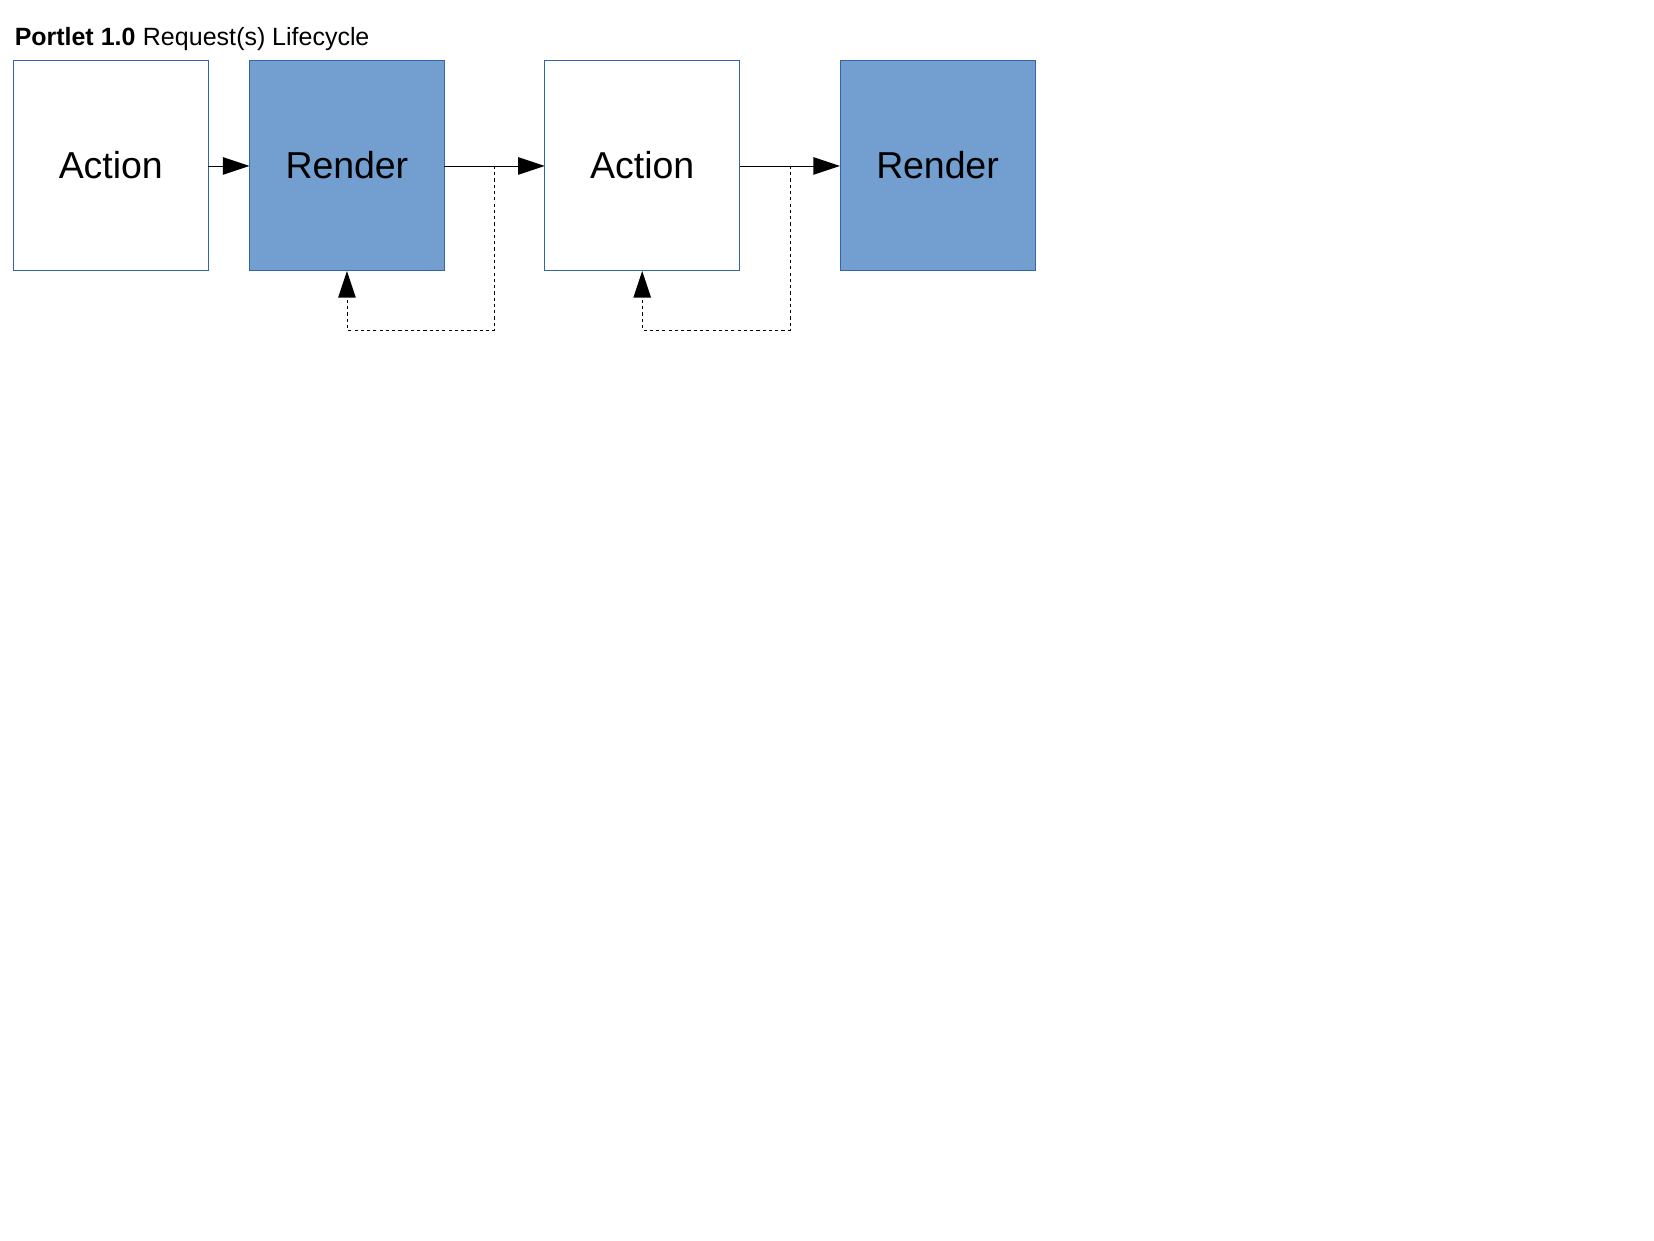

Portlet 1.0 Request(s) Lifecycle
Action
Render
Action
Render